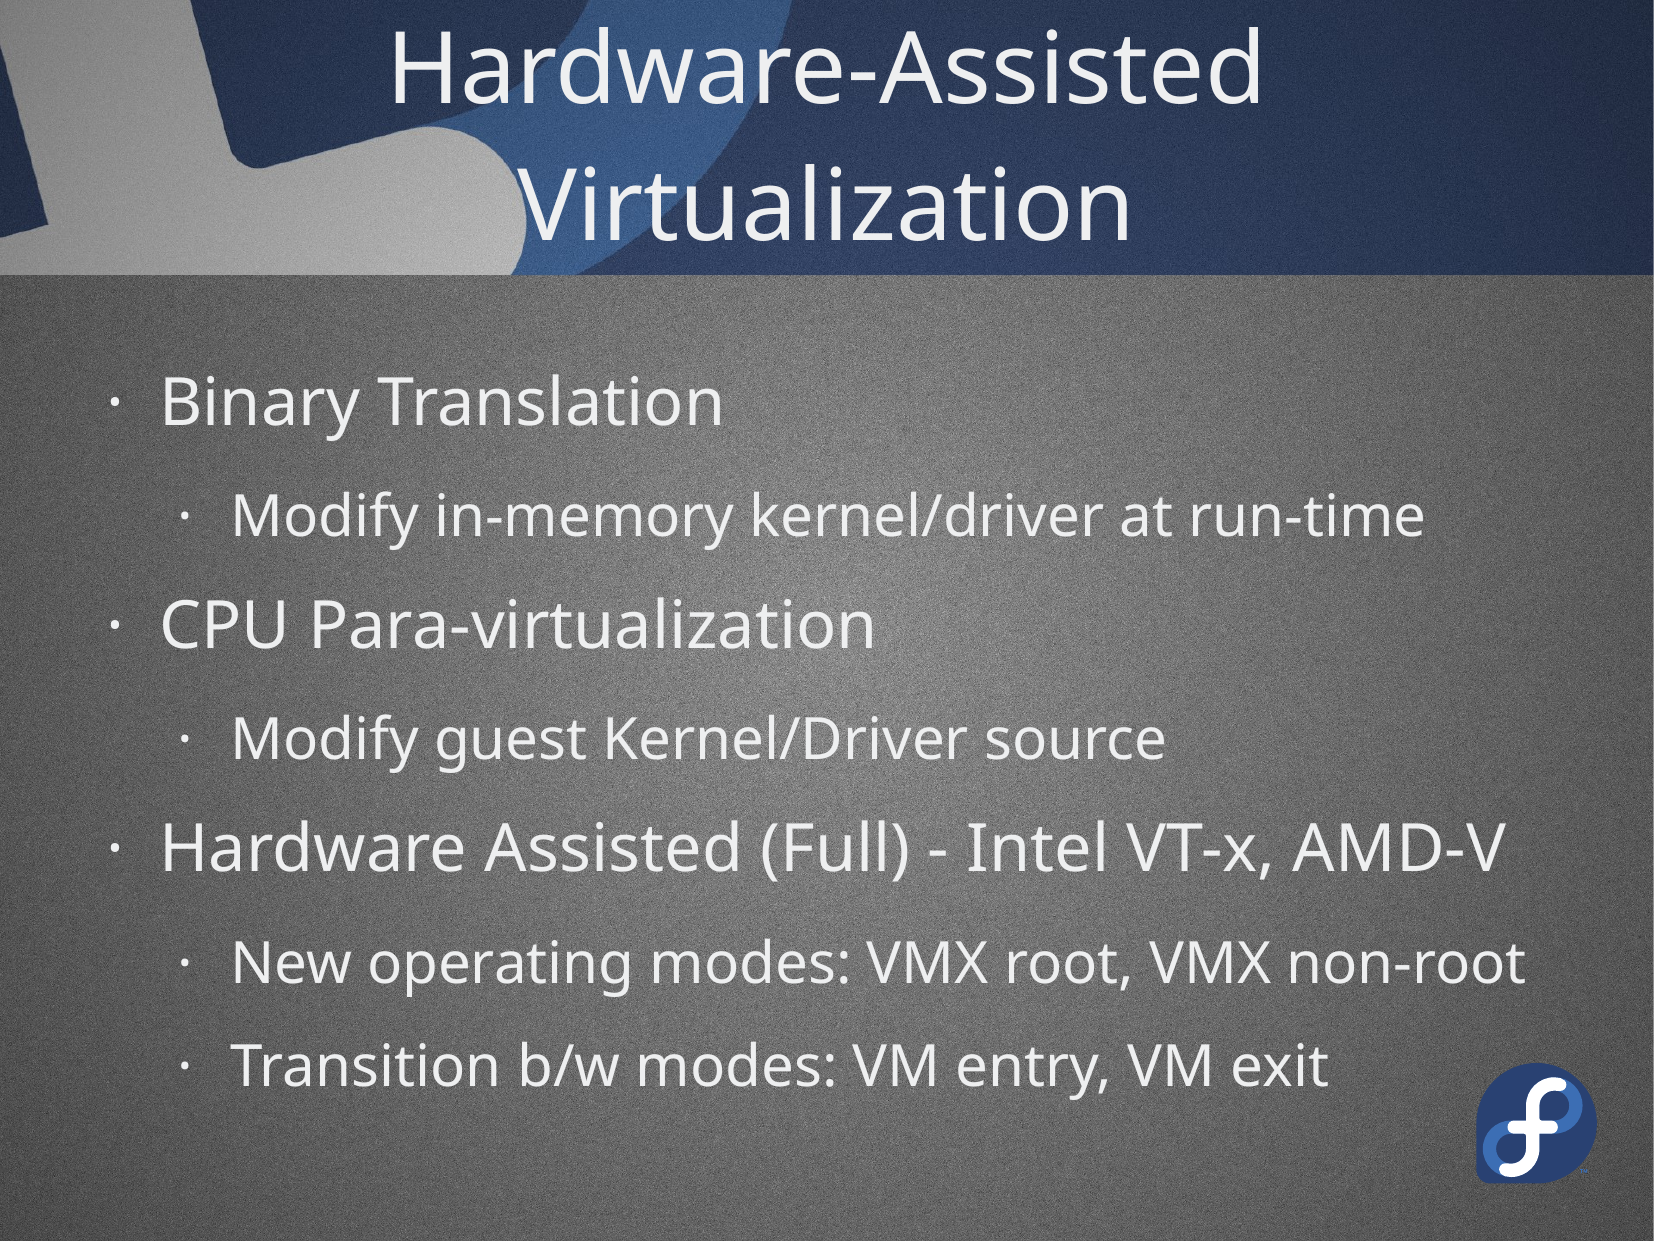

# Hardware-Assisted Virtualization
Binary Translation
Modify in-memory kernel/driver at run-time
CPU Para-virtualization
Modify guest Kernel/Driver source
Hardware Assisted (Full) - Intel VT-x, AMD-V
New operating modes: VMX root, VMX non-root
Transition b/w modes: VM entry, VM exit